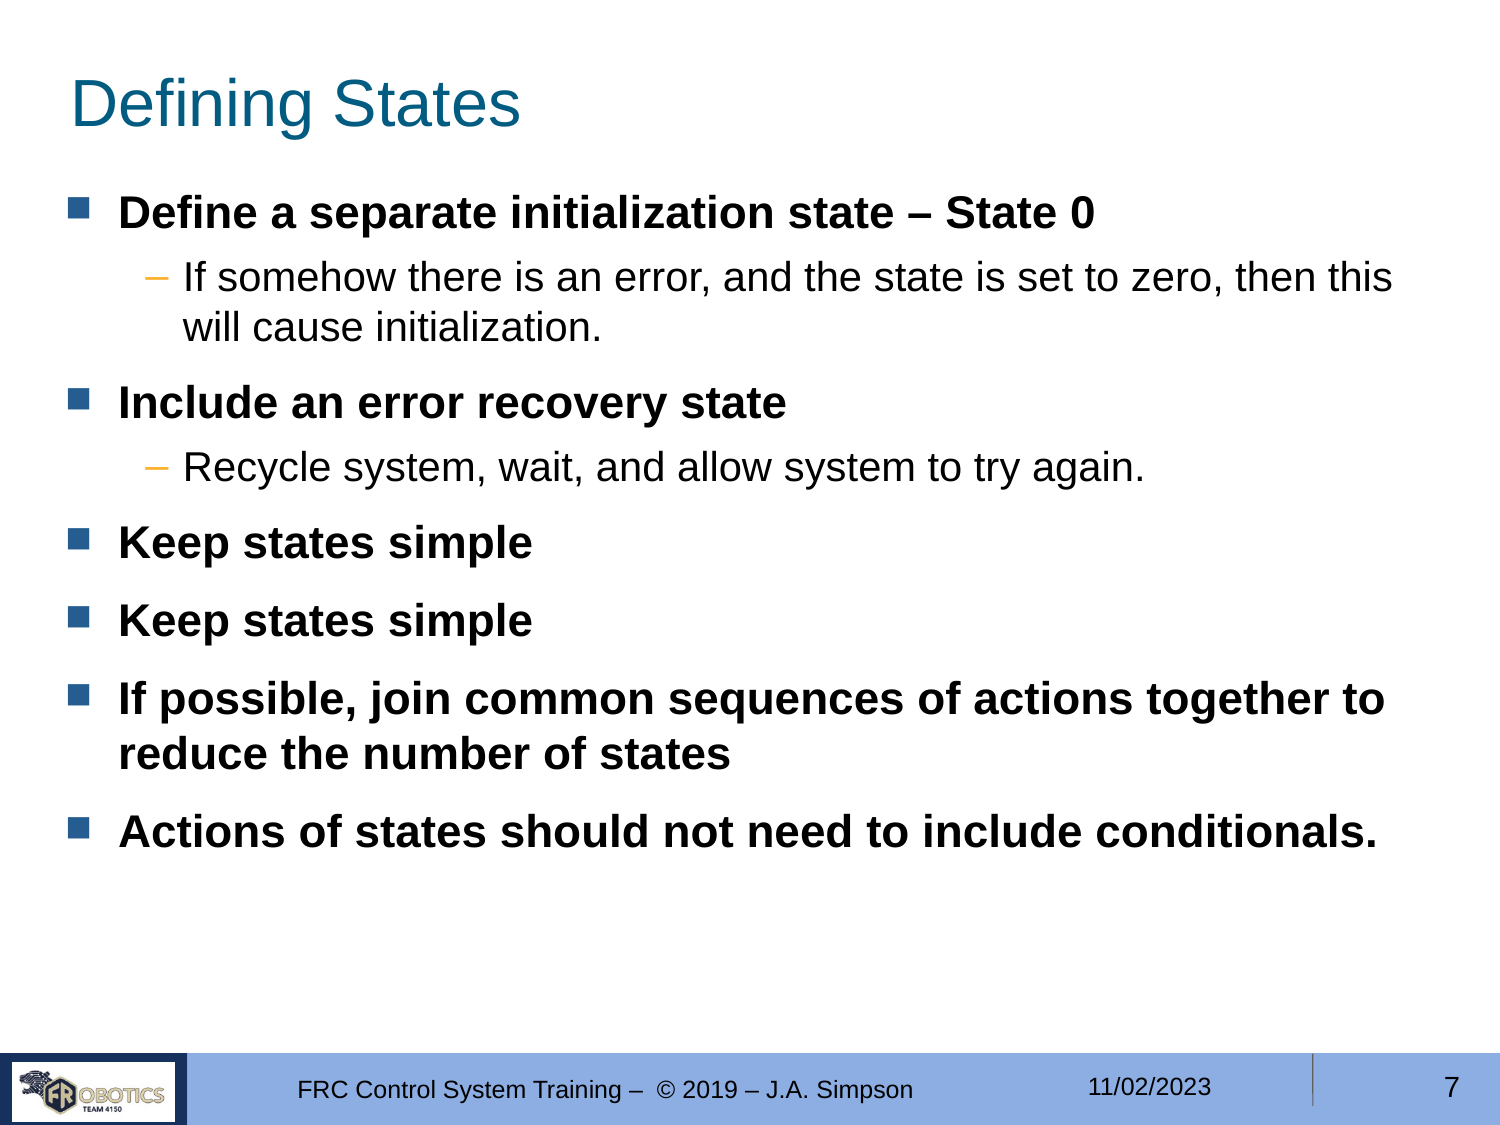

# Defining States
Define a separate initialization state – State 0
If somehow there is an error, and the state is set to zero, then this will cause initialization.
Include an error recovery state
Recycle system, wait, and allow system to try again.
Keep states simple
Keep states simple
If possible, join common sequences of actions together to reduce the number of states
Actions of states should not need to include conditionals.
11/02/2023
FRC Control System Training – © 2019 – J.A. Simpson